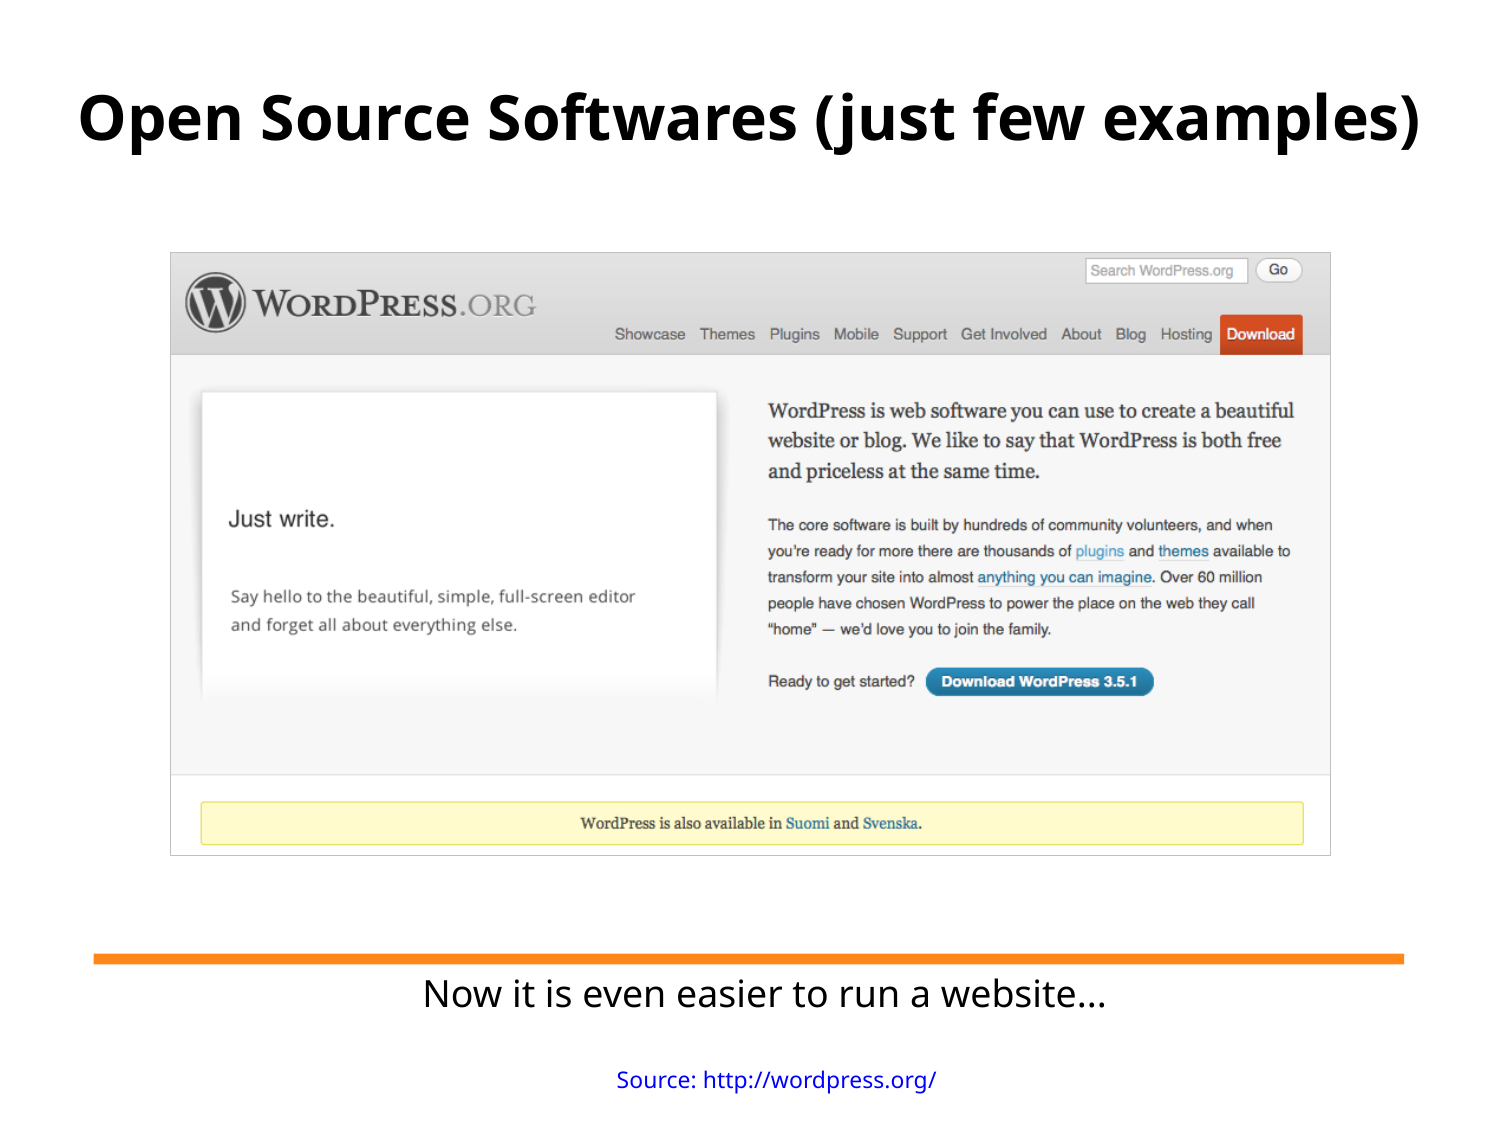

# Open Source Softwares (just few examples)
Now it is even easier to run a website...
Source: http://wordpress.org/